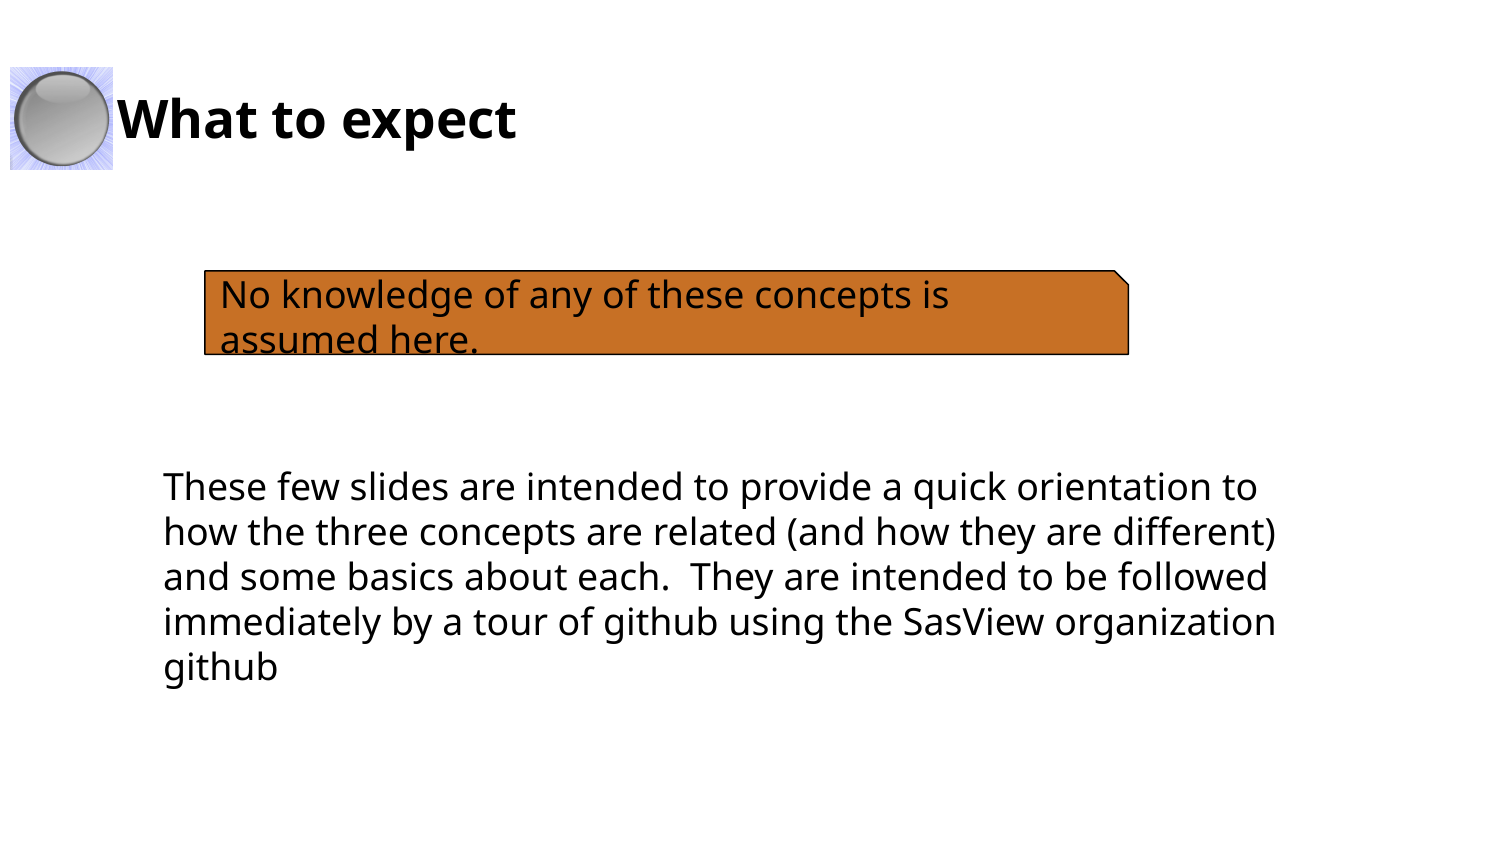

# What to expect
No knowledge of any of these concepts is assumed here.
These few slides are intended to provide a quick orientation to how the three concepts are related (and how they are different) and some basics about each. They are intended to be followed immediately by a tour of github using the SasView organization github